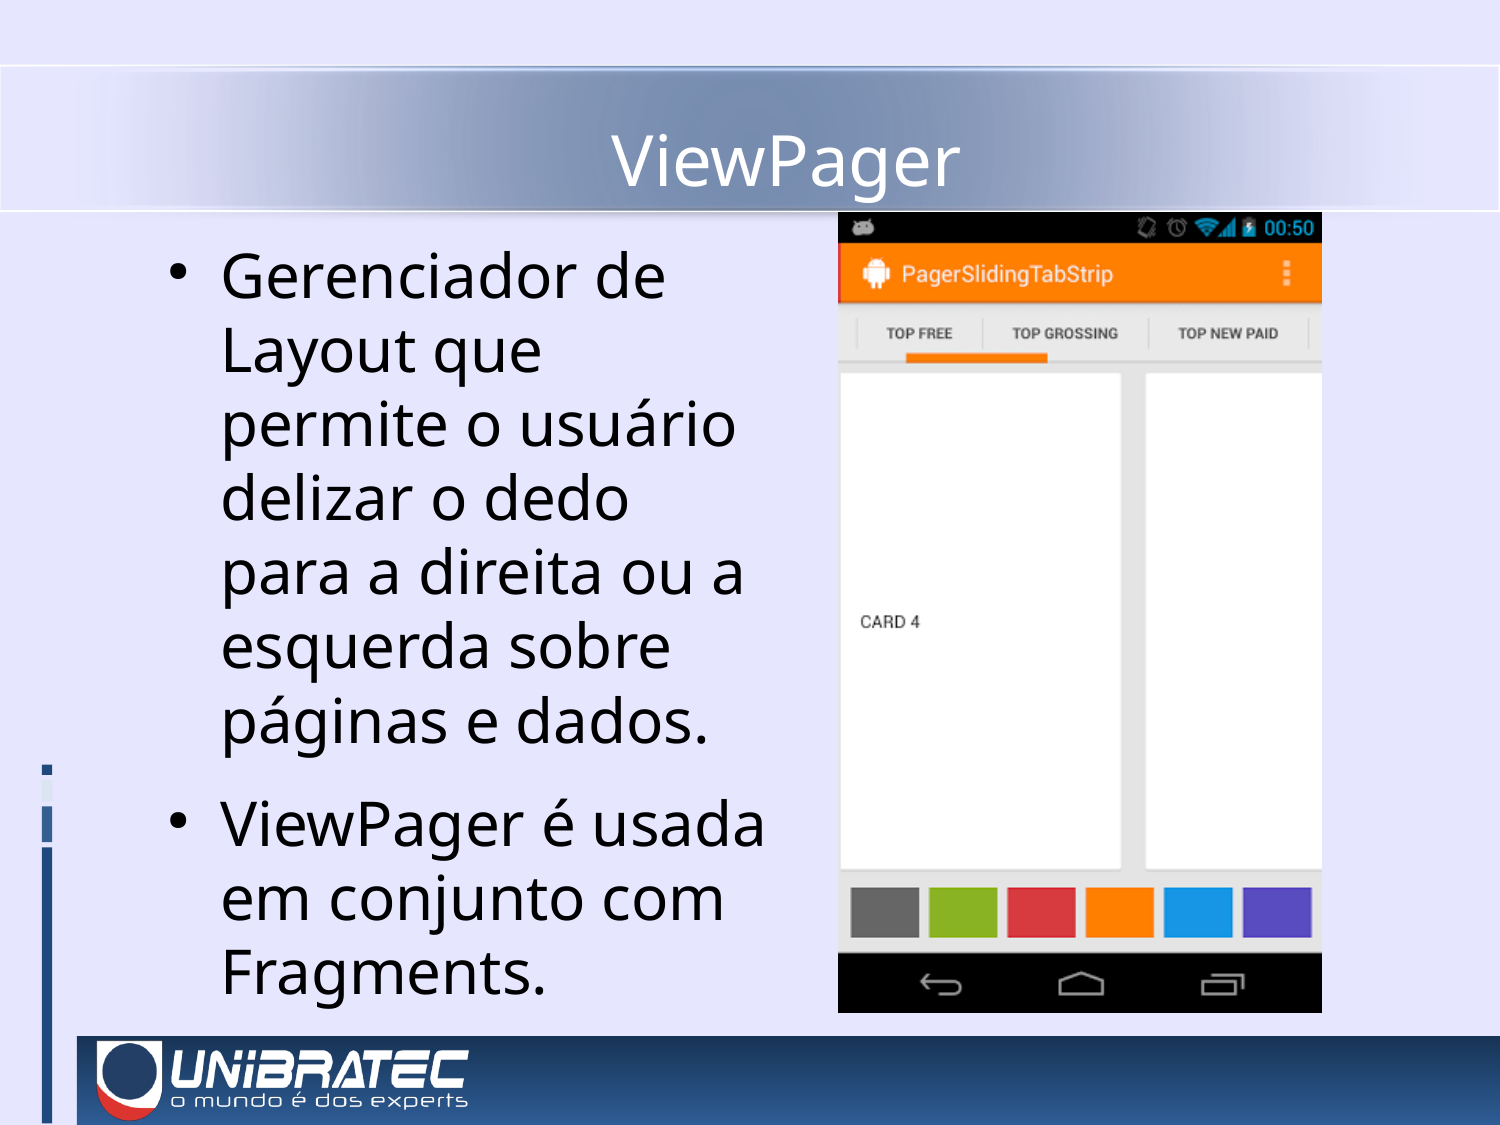

# ViewPager
Gerenciador de Layout que permite o usuário delizar o dedo para a direita ou a esquerda sobre páginas e dados.
ViewPager é usada em conjunto com Fragments.